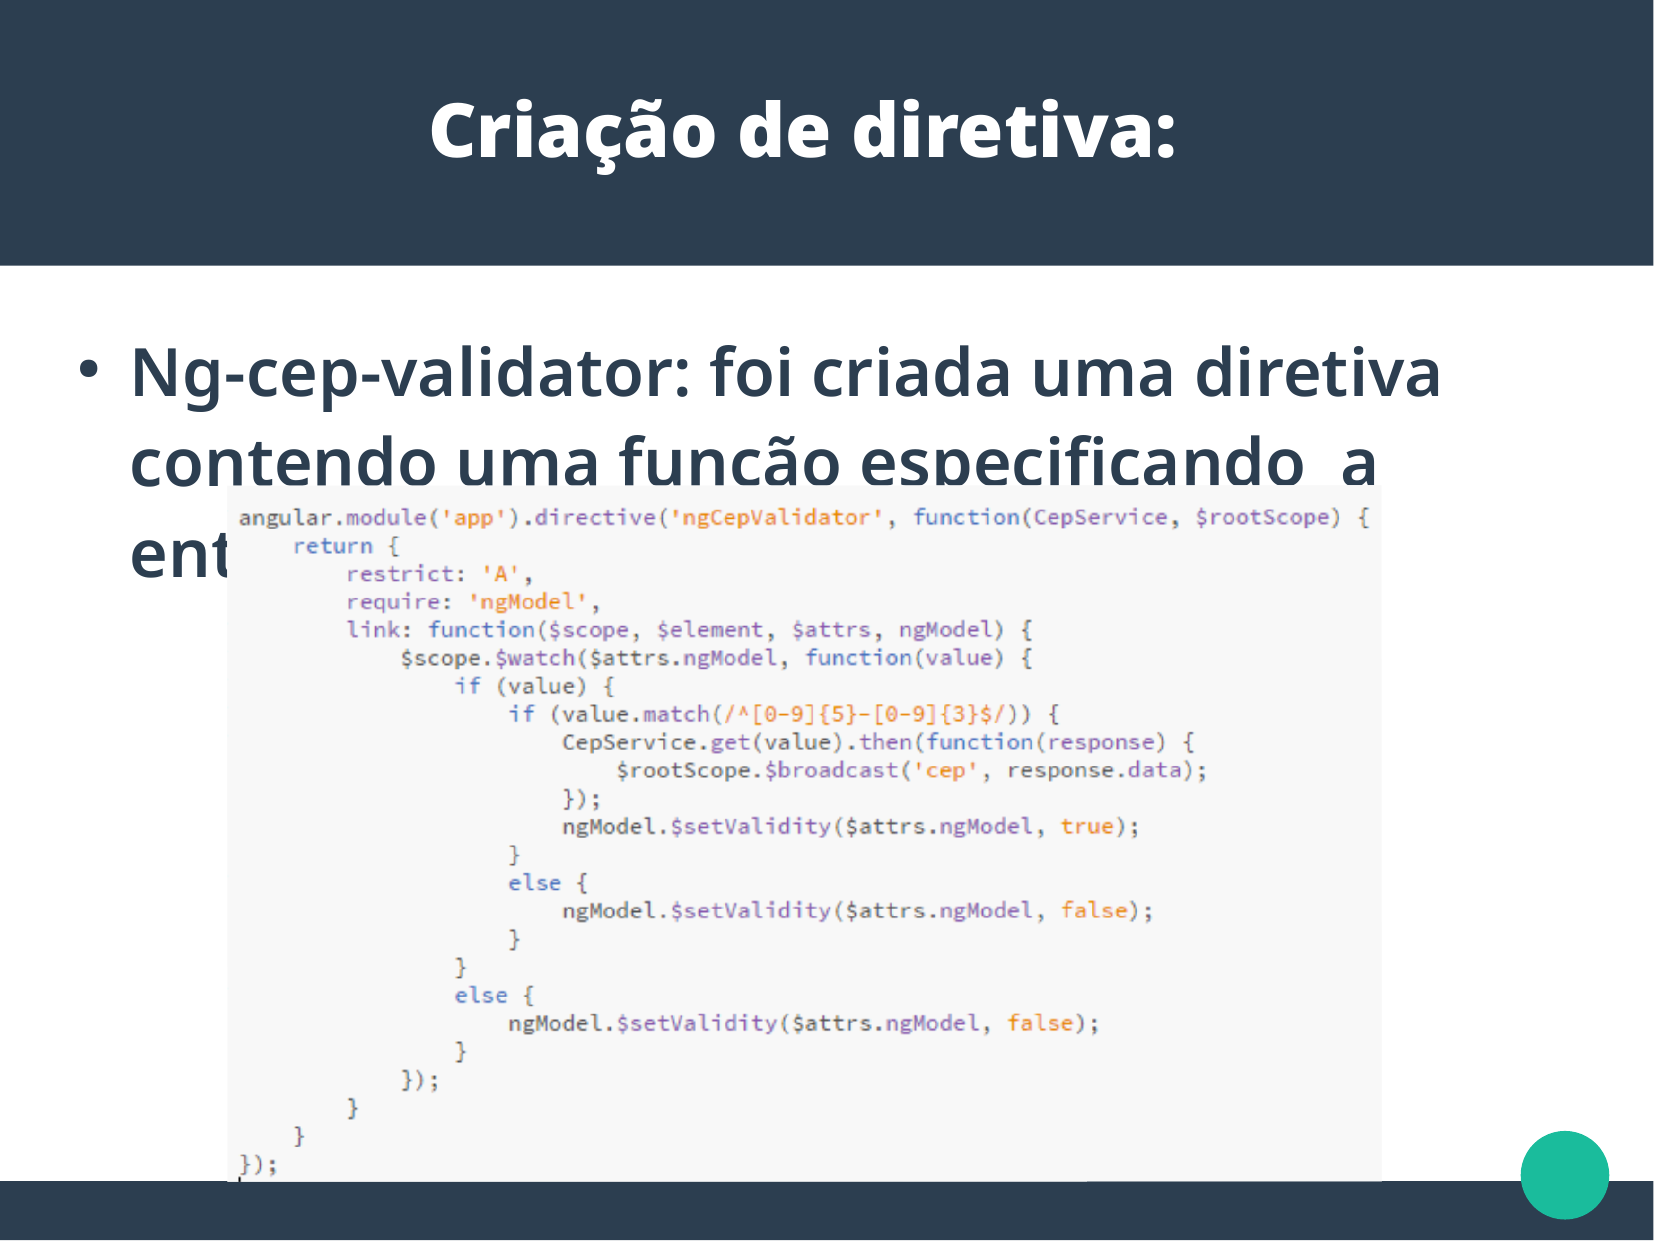

# Criação de diretiva:
Ng-cep-validator: foi criada uma diretiva contendo uma função especificando a entrada de valores.